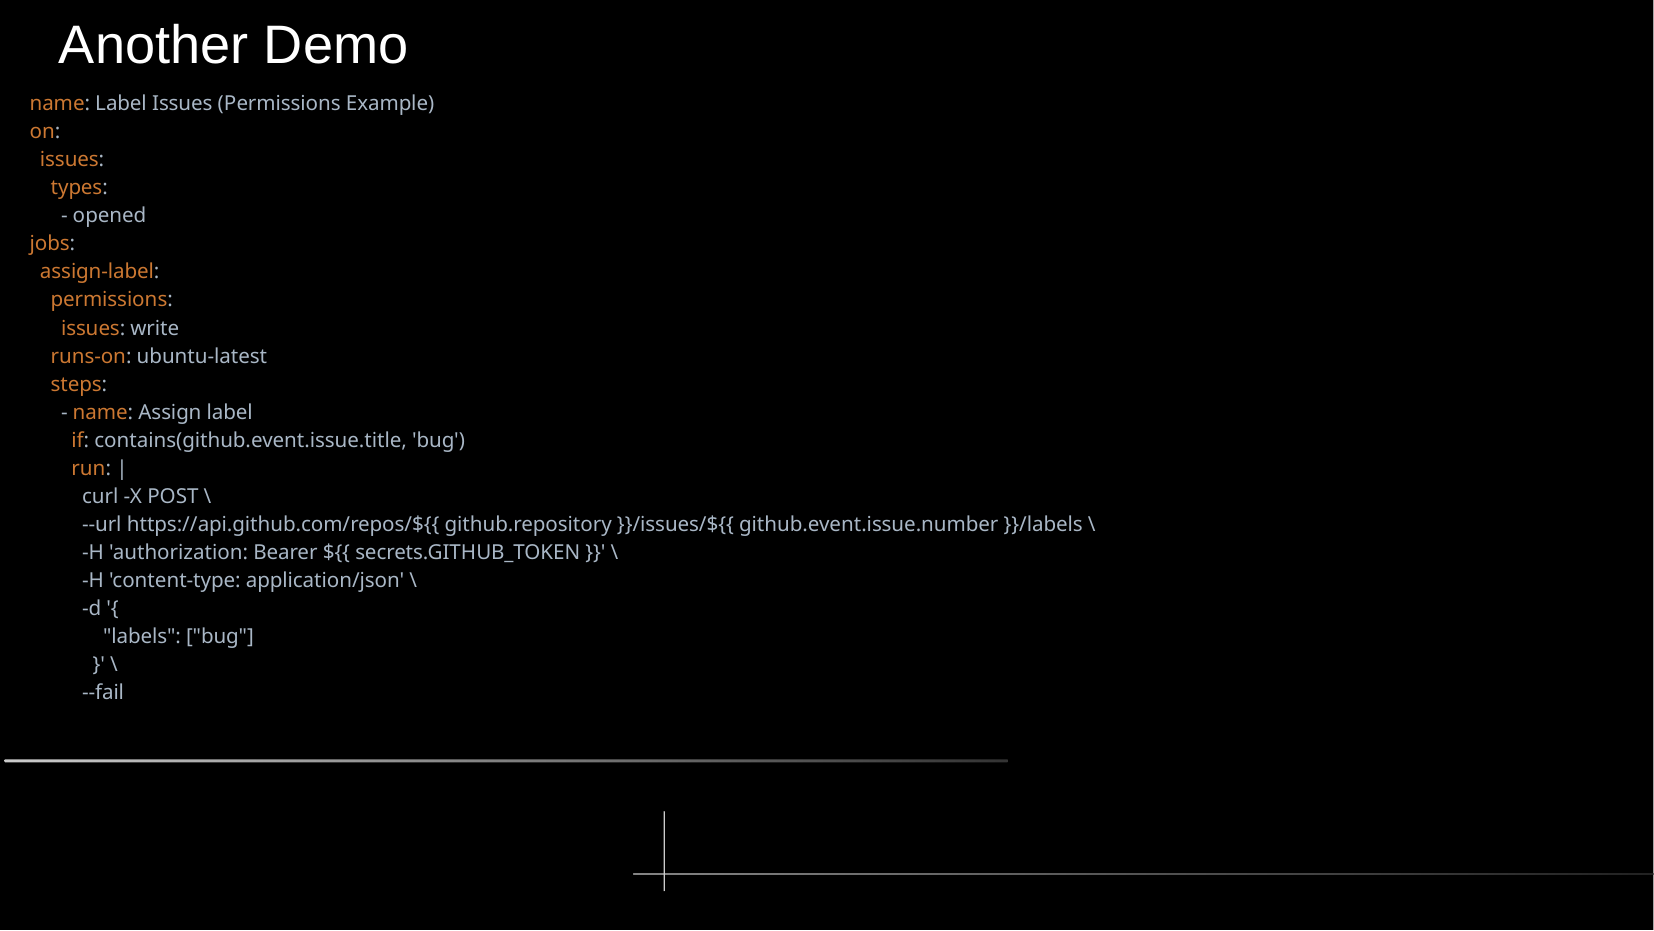

# Another Demo
name: Label Issues (Permissions Example)
on:
 issues:
 types:
 - opened
jobs:
 assign-label:
 permissions:
 issues: write
 runs-on: ubuntu-latest
 steps:
 - name: Assign label
 if: contains(github.event.issue.title, 'bug')
 run: |
 curl -X POST \
 --url https://api.github.com/repos/${{ github.repository }}/issues/${{ github.event.issue.number }}/labels \
 -H 'authorization: Bearer ${{ secrets.GITHUB_TOKEN }}' \
 -H 'content-type: application/json' \
 -d '{
 "labels": ["bug"]
 }' \
 --fail